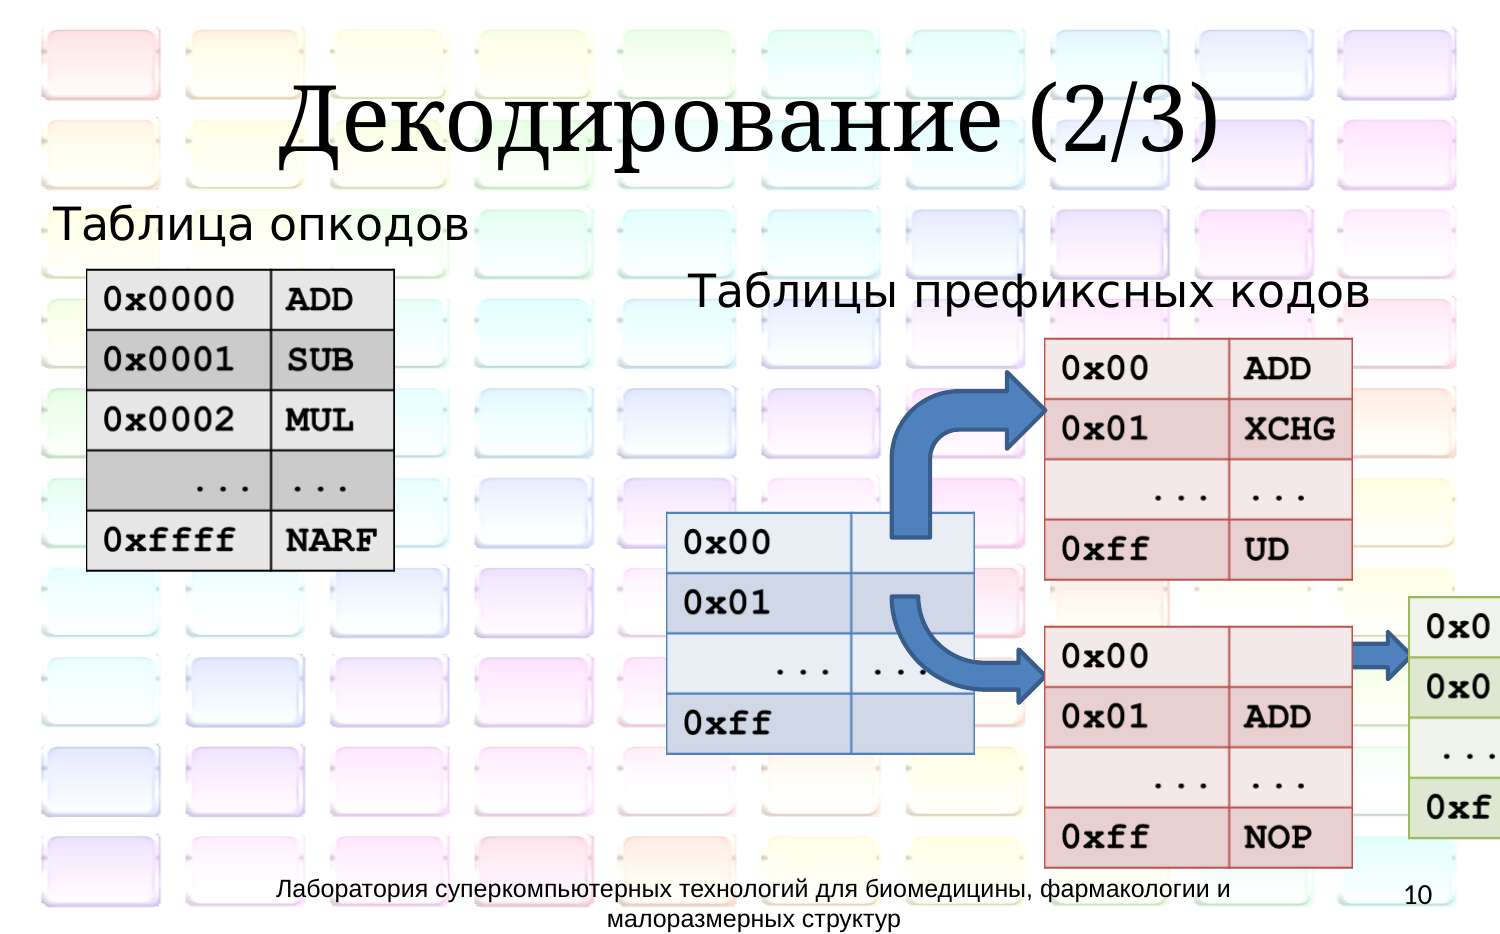

# Декодирование (2/3)
Таблица опкодов
Таблицы префиксных кодов
Лаборатория суперкомпьютерных технологий для биомедицины, фармакологии и малоразмерных структур